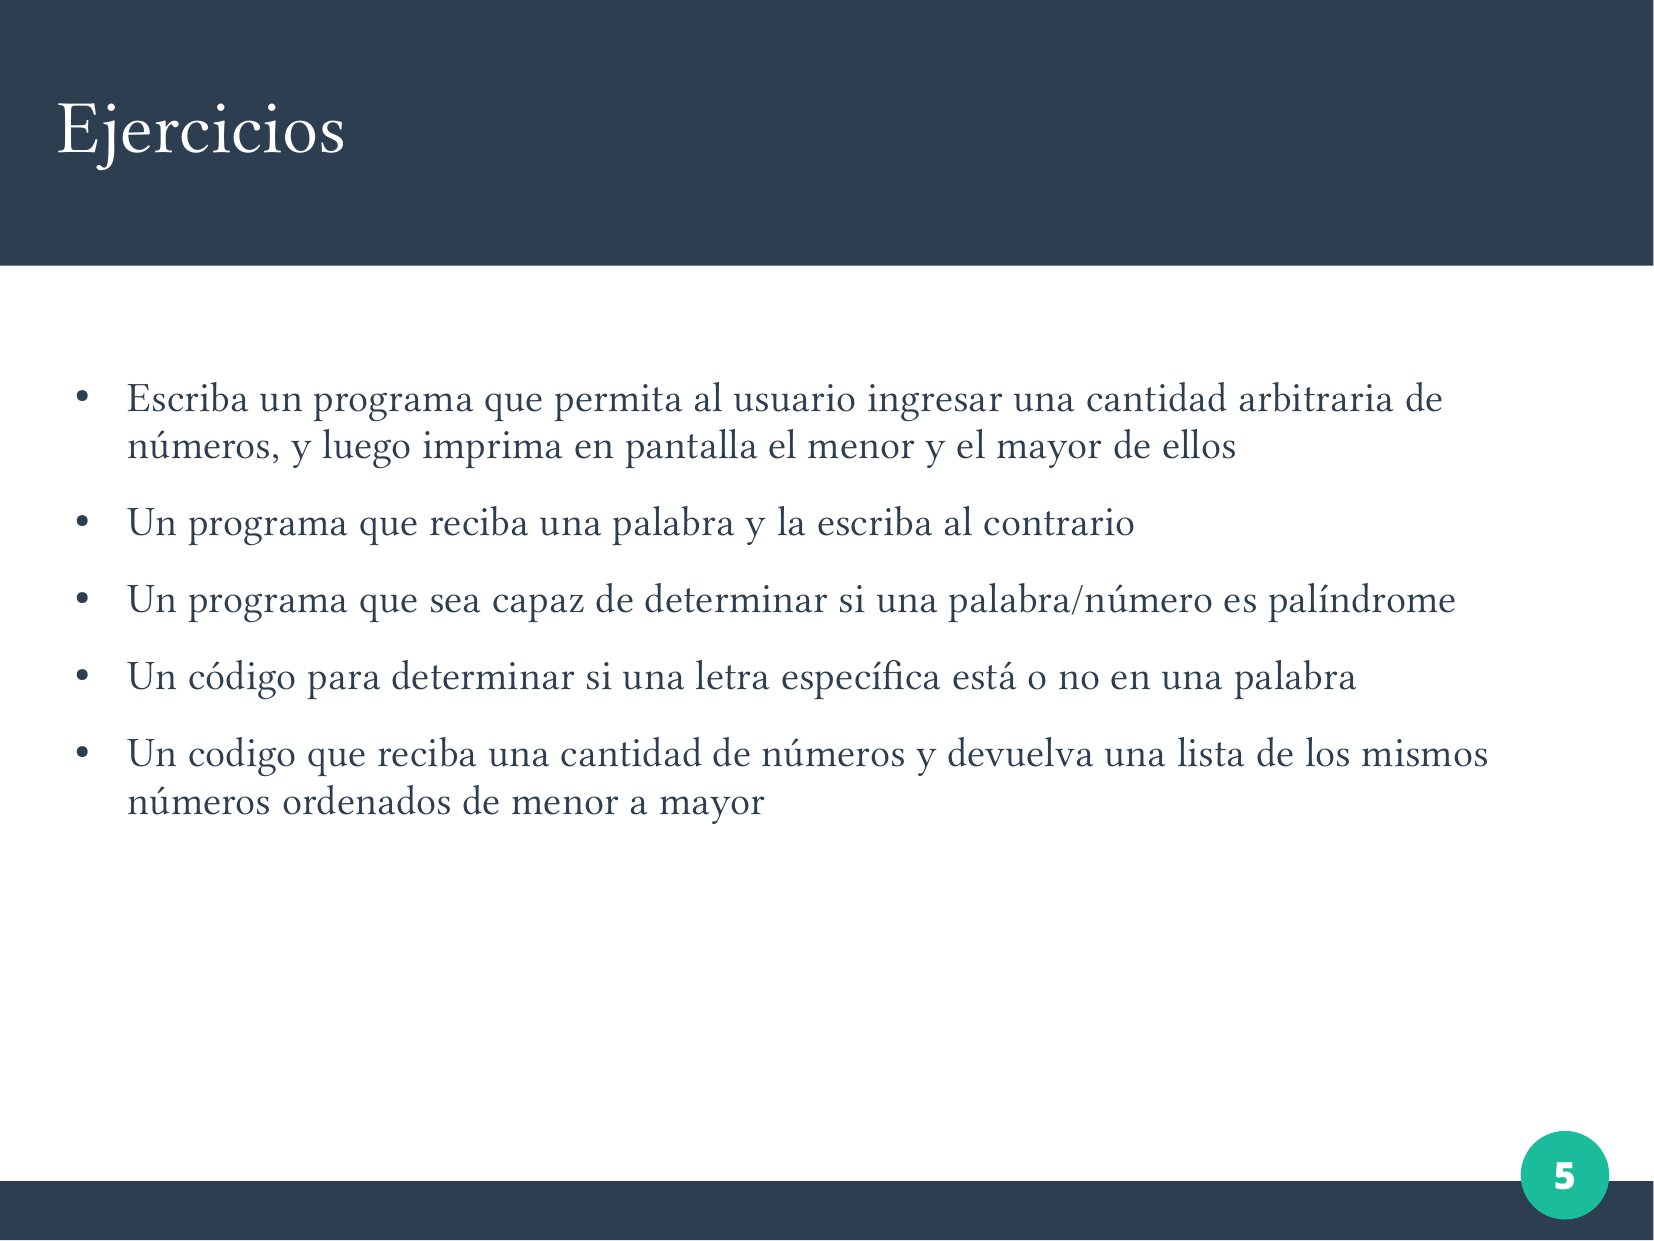

Ejercicios
# Escriba un programa que permita al usuario ingresar una cantidad arbitraria de números, y luego imprima en pantalla el menor y el mayor de ellos
Un programa que reciba una palabra y la escriba al contrario
Un programa que sea capaz de determinar si una palabra/número es palíndrome
Un código para determinar si una letra específica está o no en una palabra
Un codigo que reciba una cantidad de números y devuelva una lista de los mismos números ordenados de menor a mayor
5